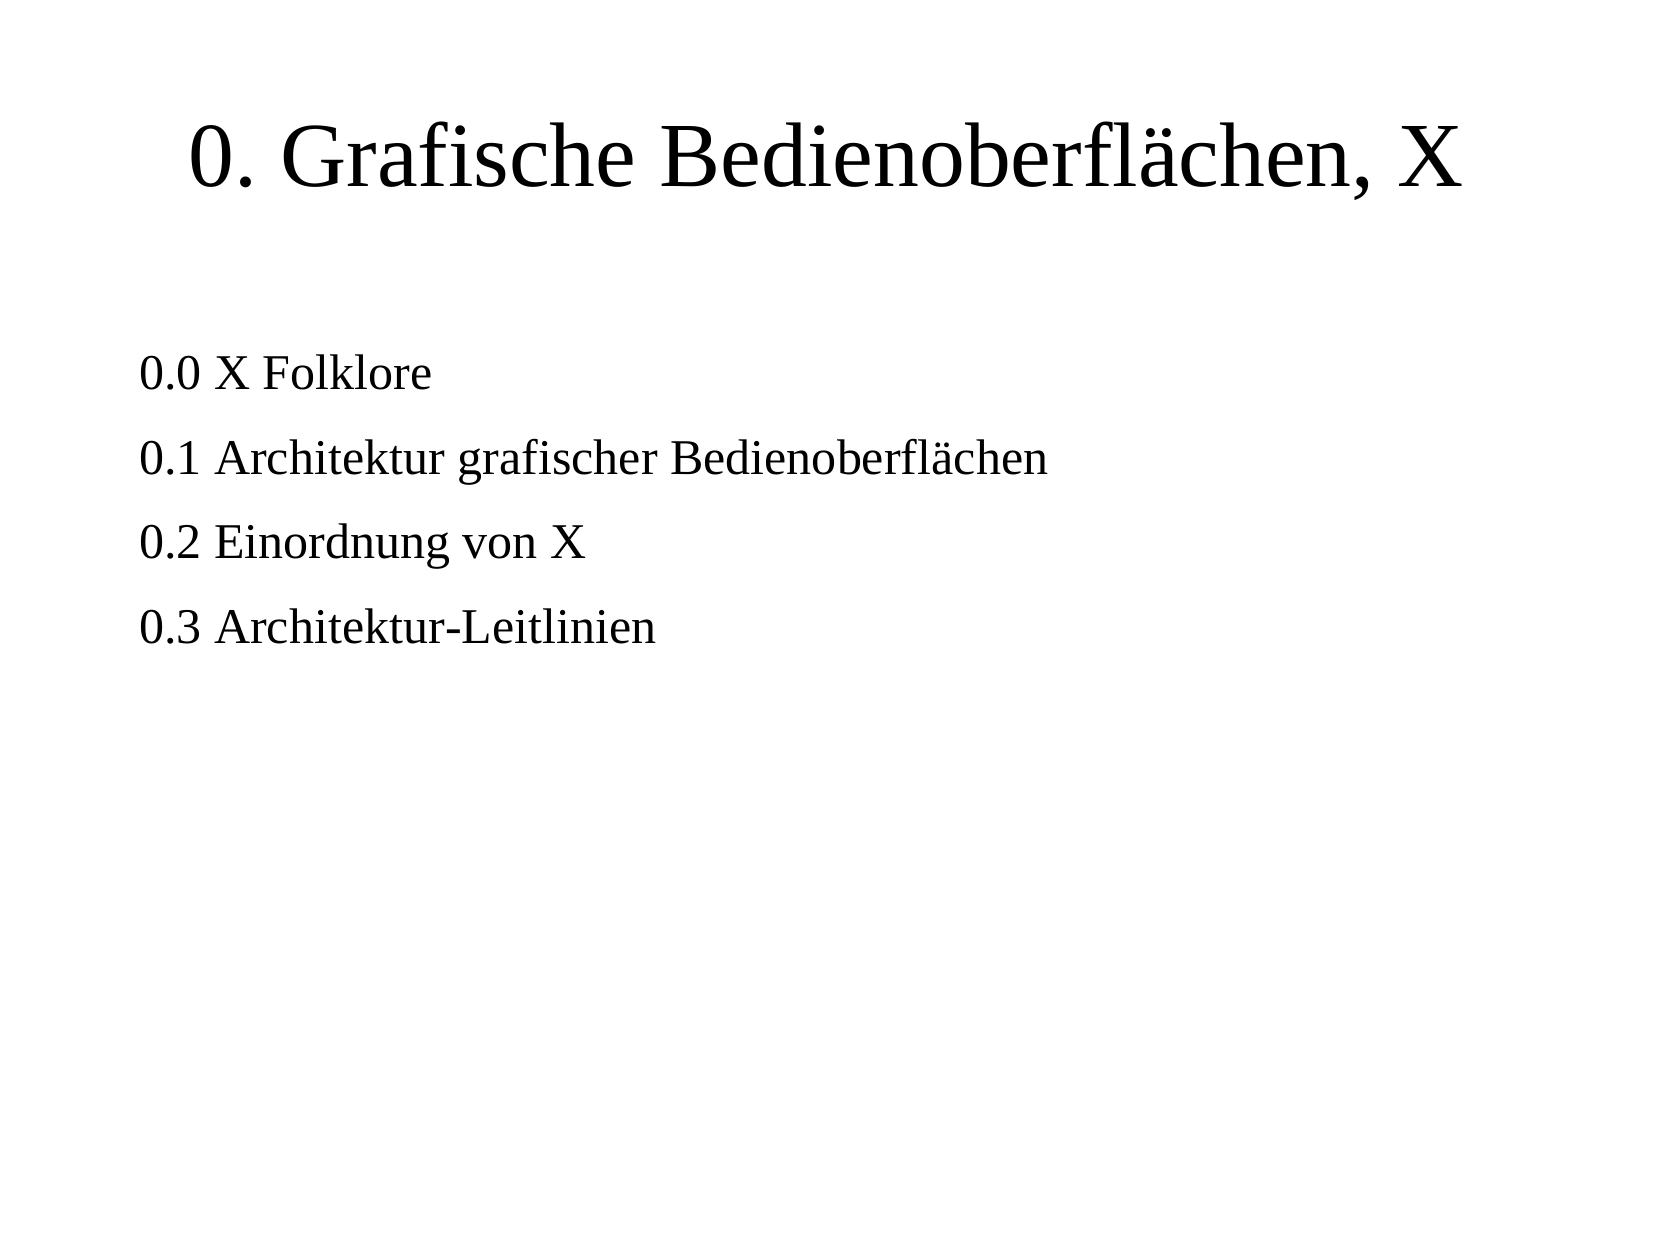

# 0. Grafische Bedienoberflächen, X
0.0 X Folklore
0.1 Architektur grafischer Bedienoberflächen
0.2 Einordnung von X
0.3 Architektur-Leitlinien